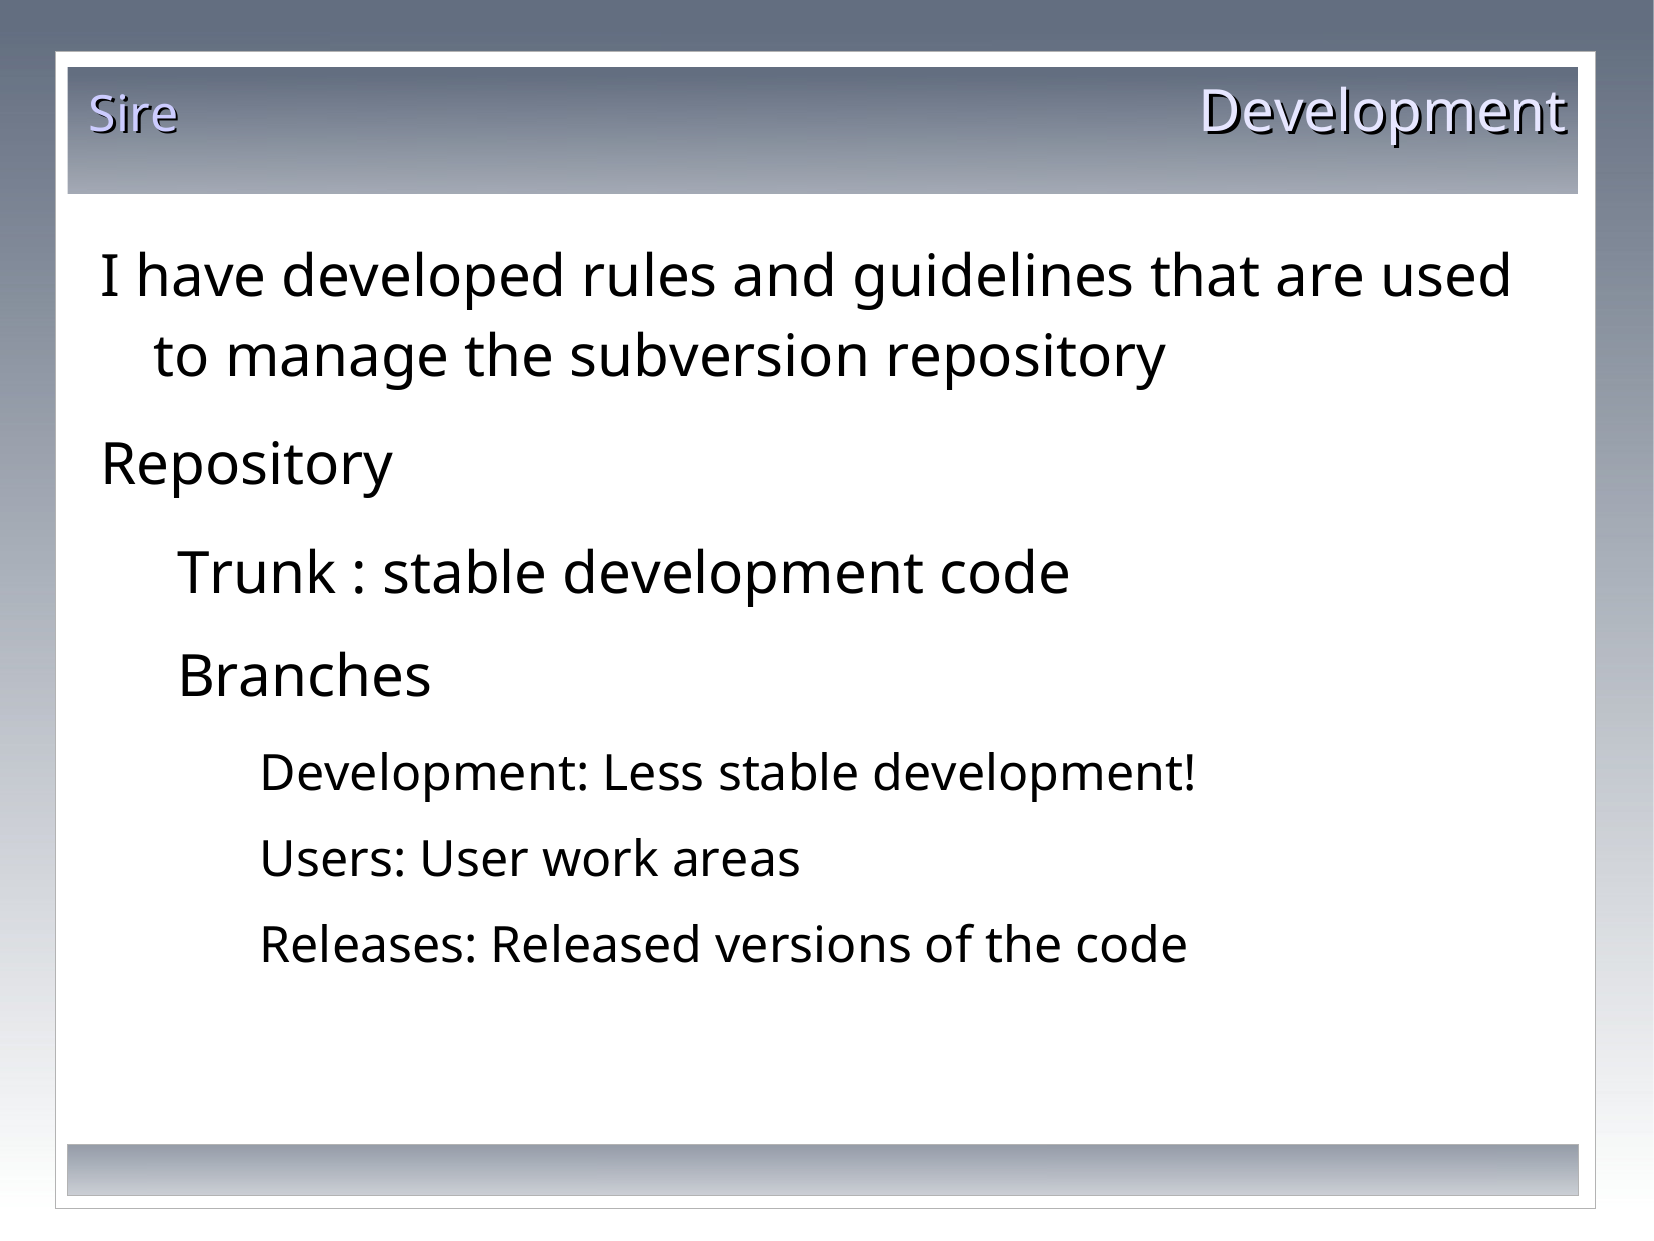

# Development
I have developed rules and guidelines that are used to manage the subversion repository
Repository
Trunk : stable development code
Branches
Development: Less stable development!
Users: User work areas
Releases: Released versions of the code